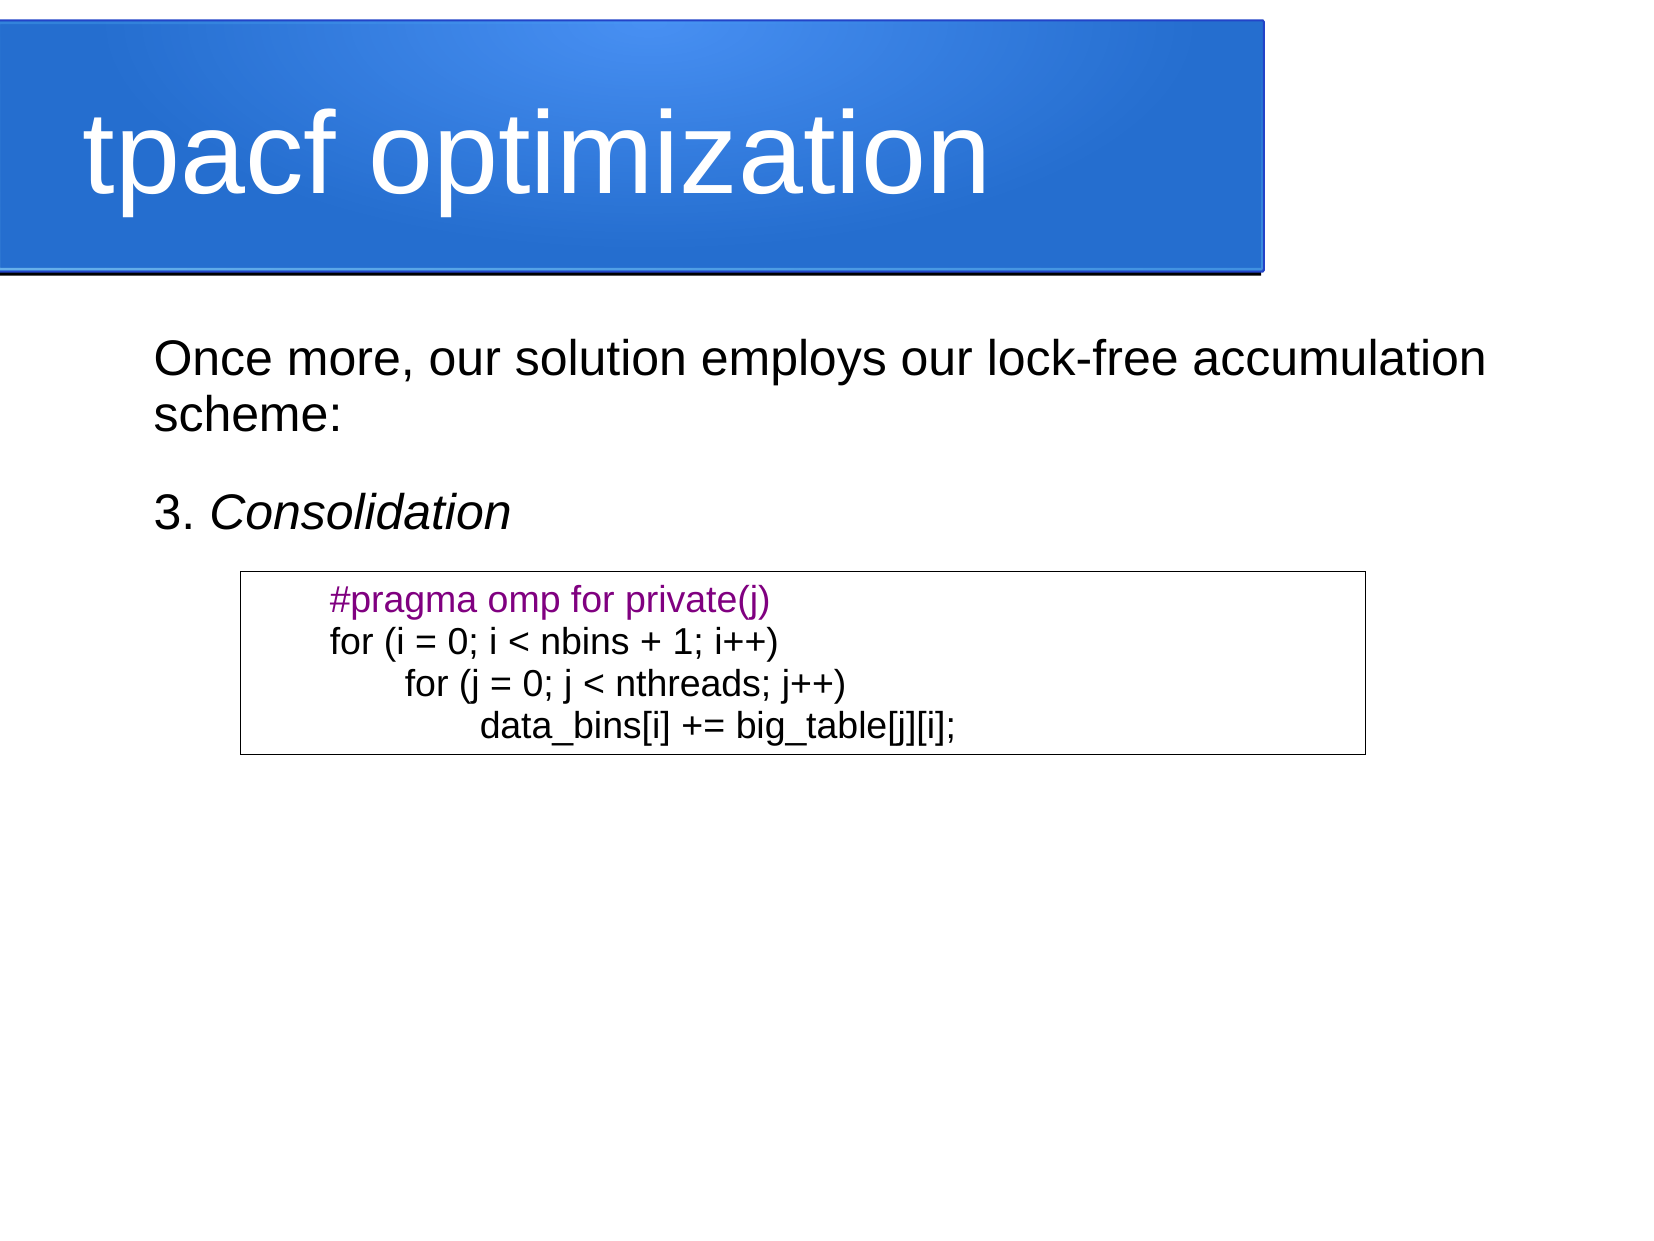

# tpacf optimization
Once more, our solution employs our lock-free accumulation scheme:
3. Consolidation
	#pragma omp for private(j)
	for (i = 0; i < nbins + 1; i++)
		for (j = 0; j < nthreads; j++)
			data_bins[i] += big_table[j][i];